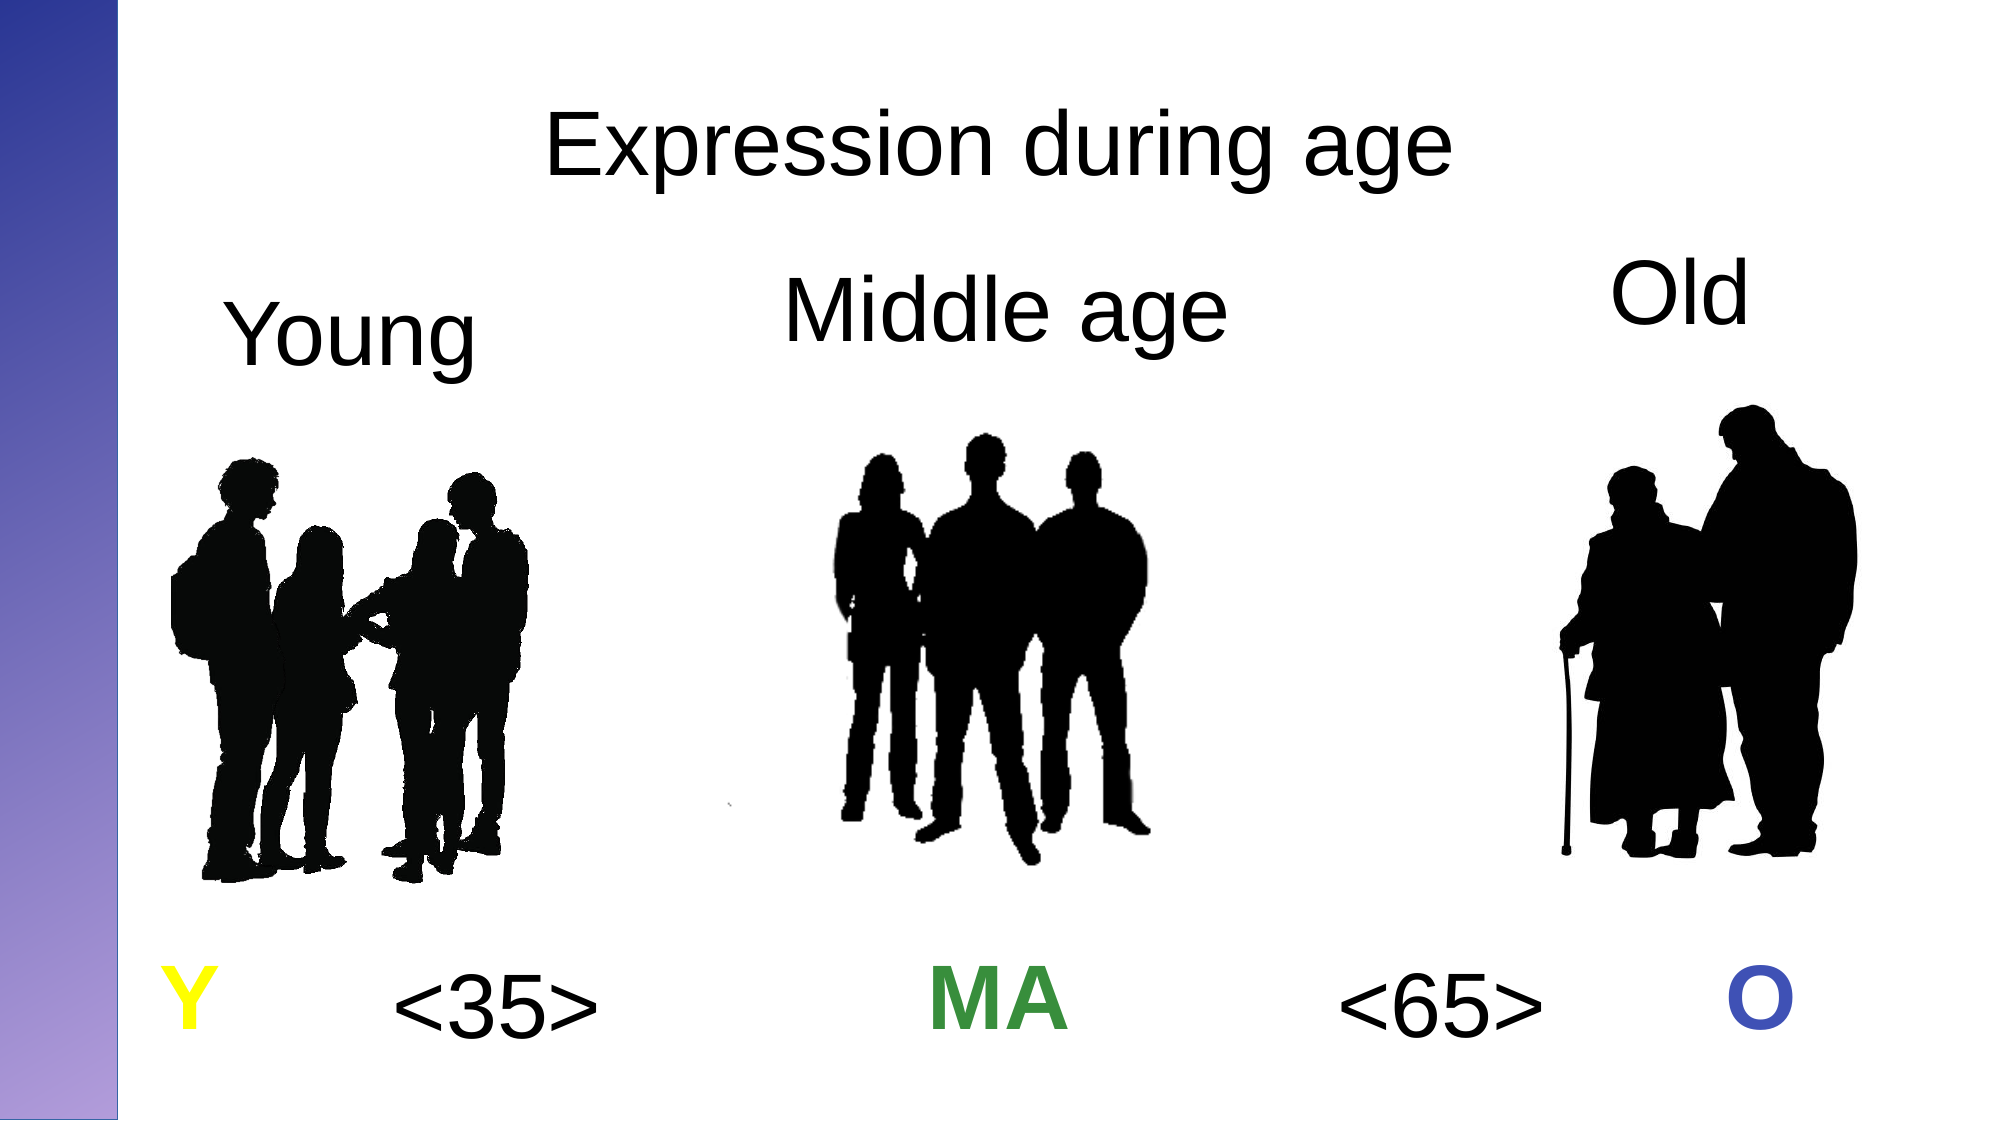

Expression during age
Old
Middle age
Young
MA
Y
O
<65>
<35>
Figure 2: change of gene expression by age